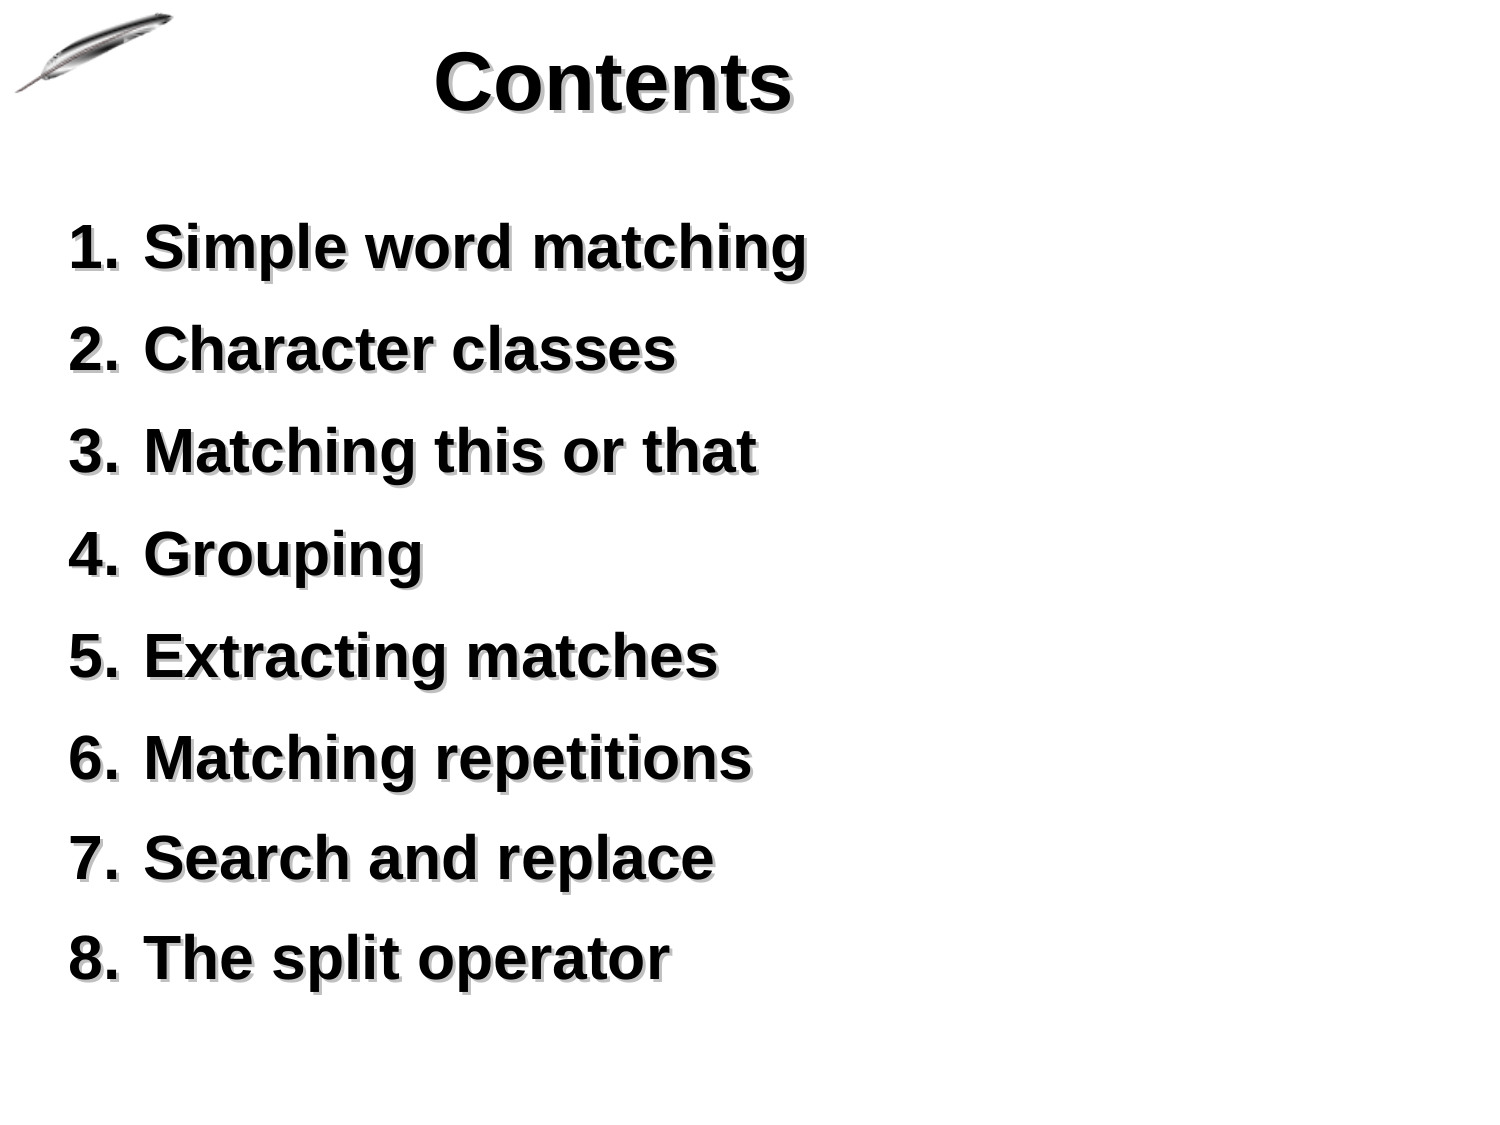

# Contents
Simple word matching
Character classes
Matching this or that
Grouping
Extracting matches
Matching repetitions
Search and replace
The split operator